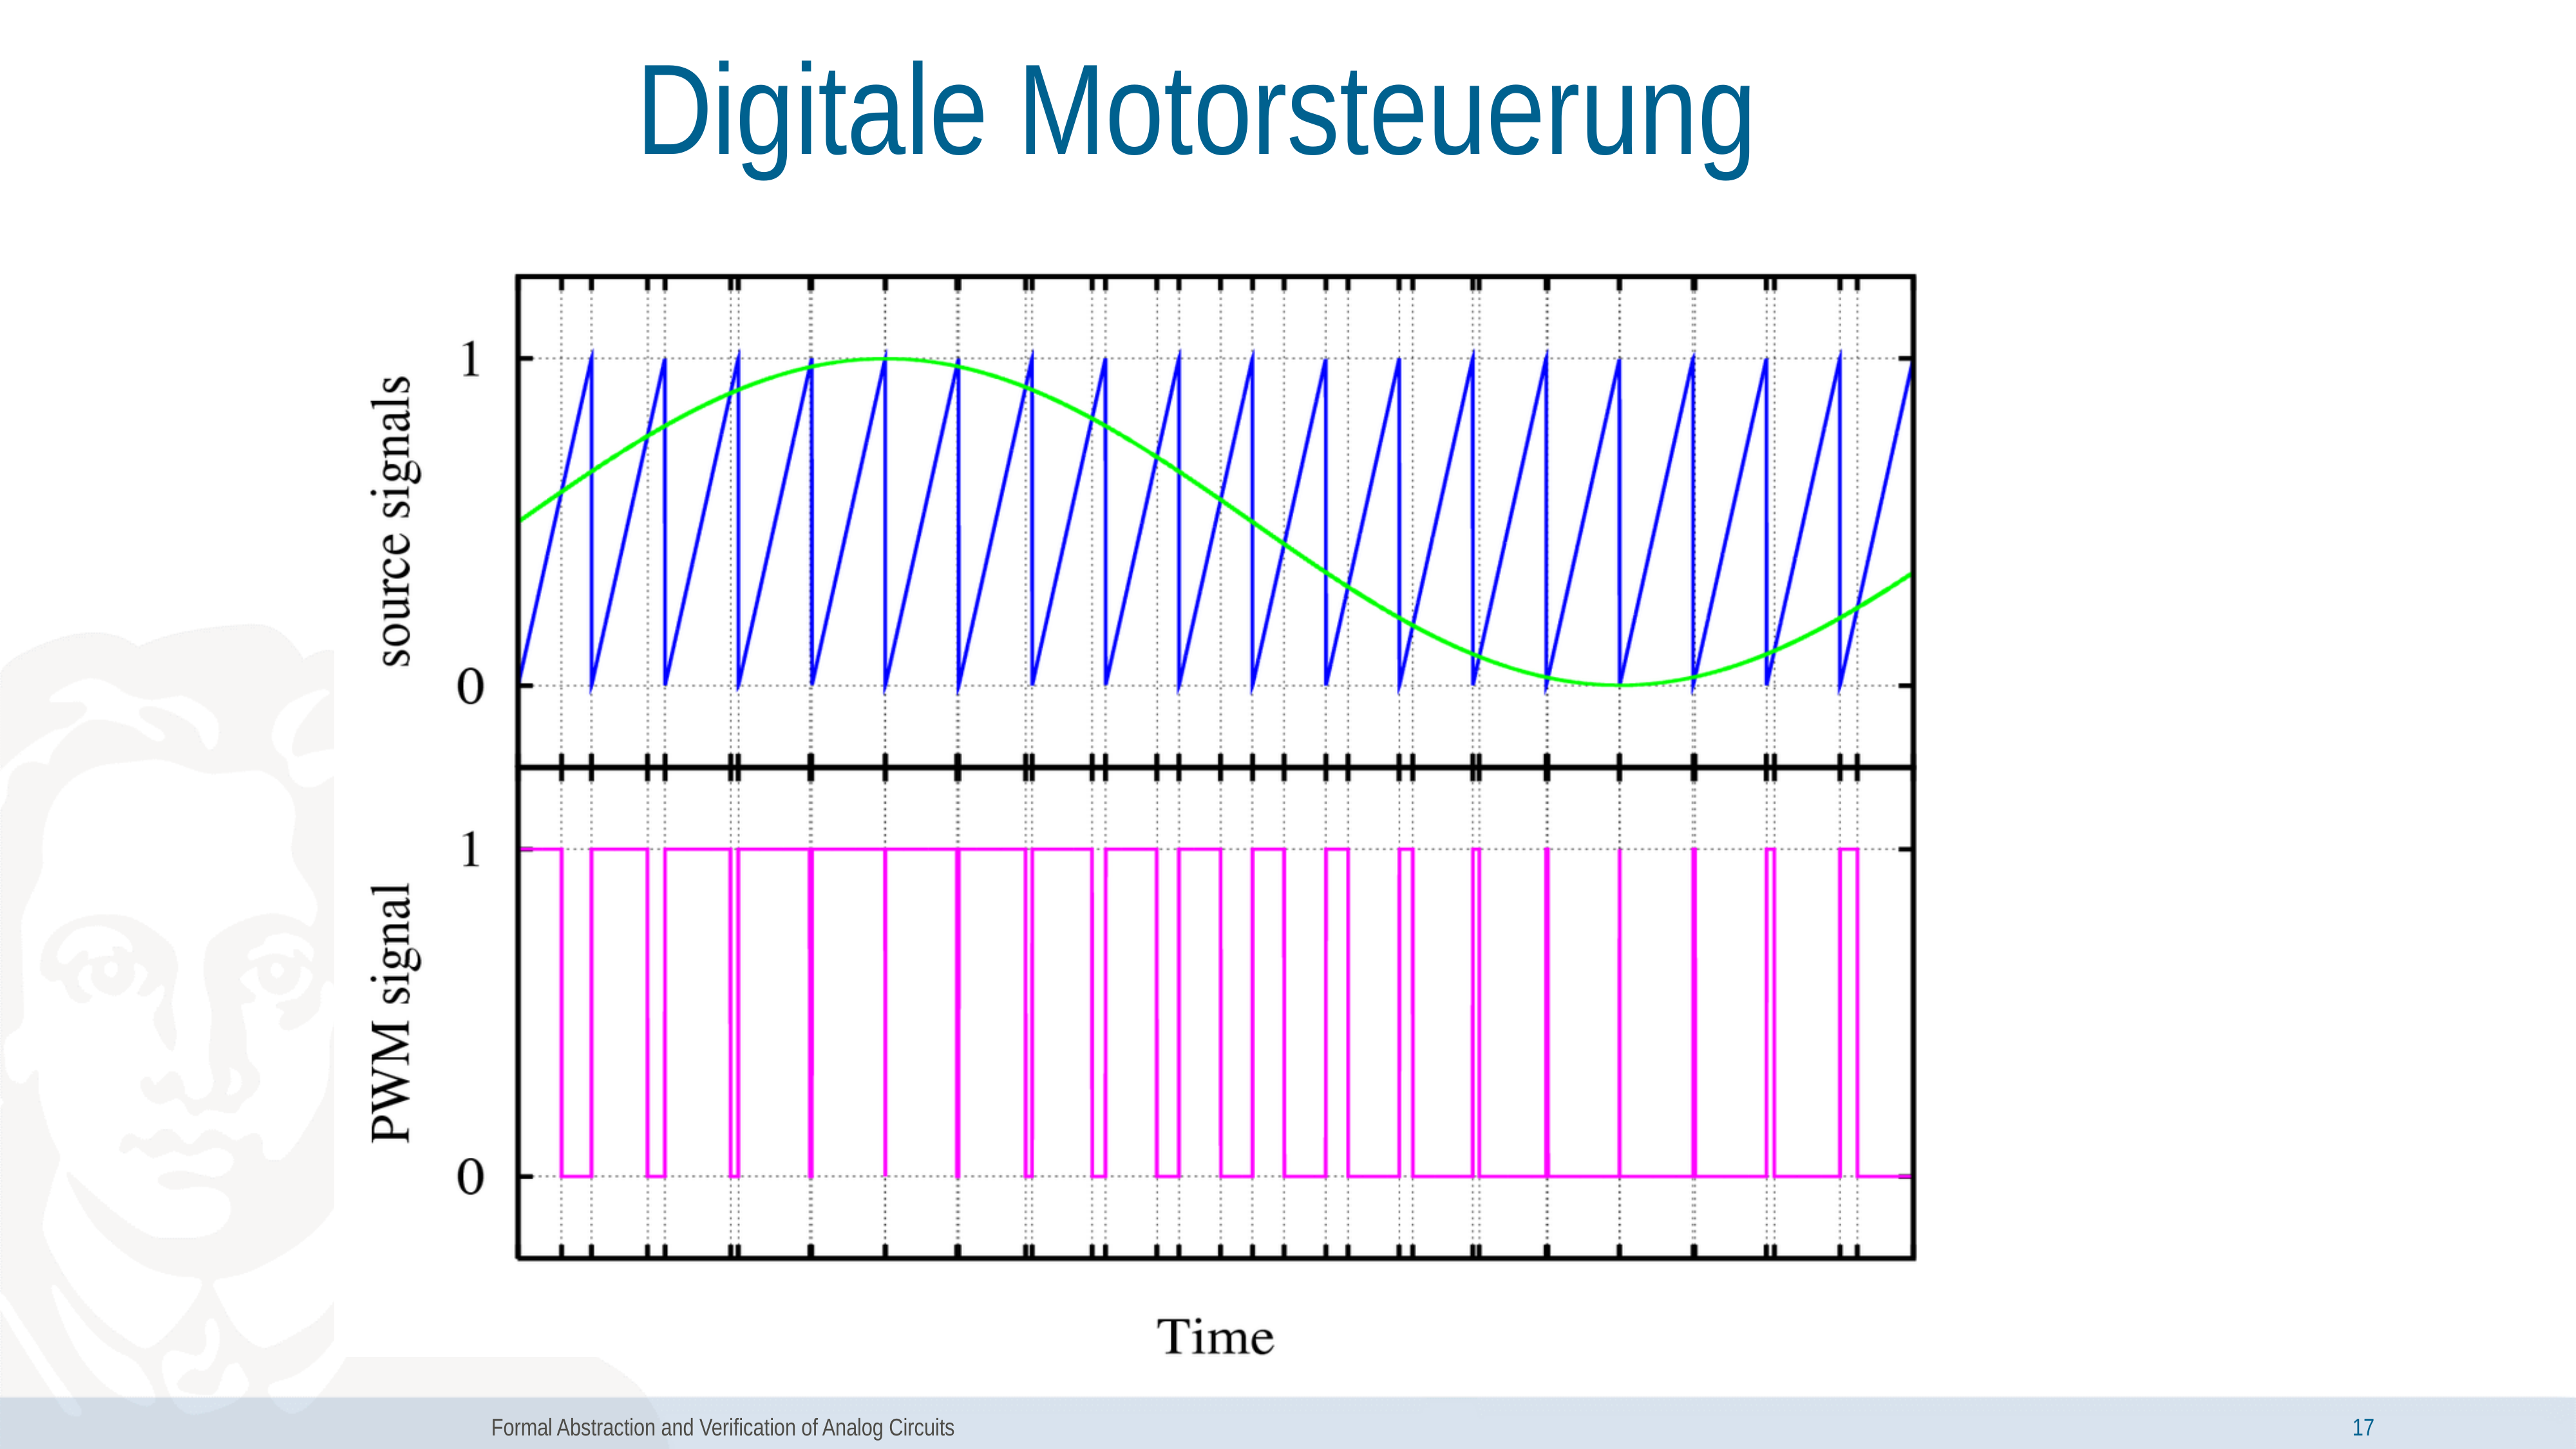

# Digitale Motorsteuerung
Formal Abstraction and Verification of Analog Circuits